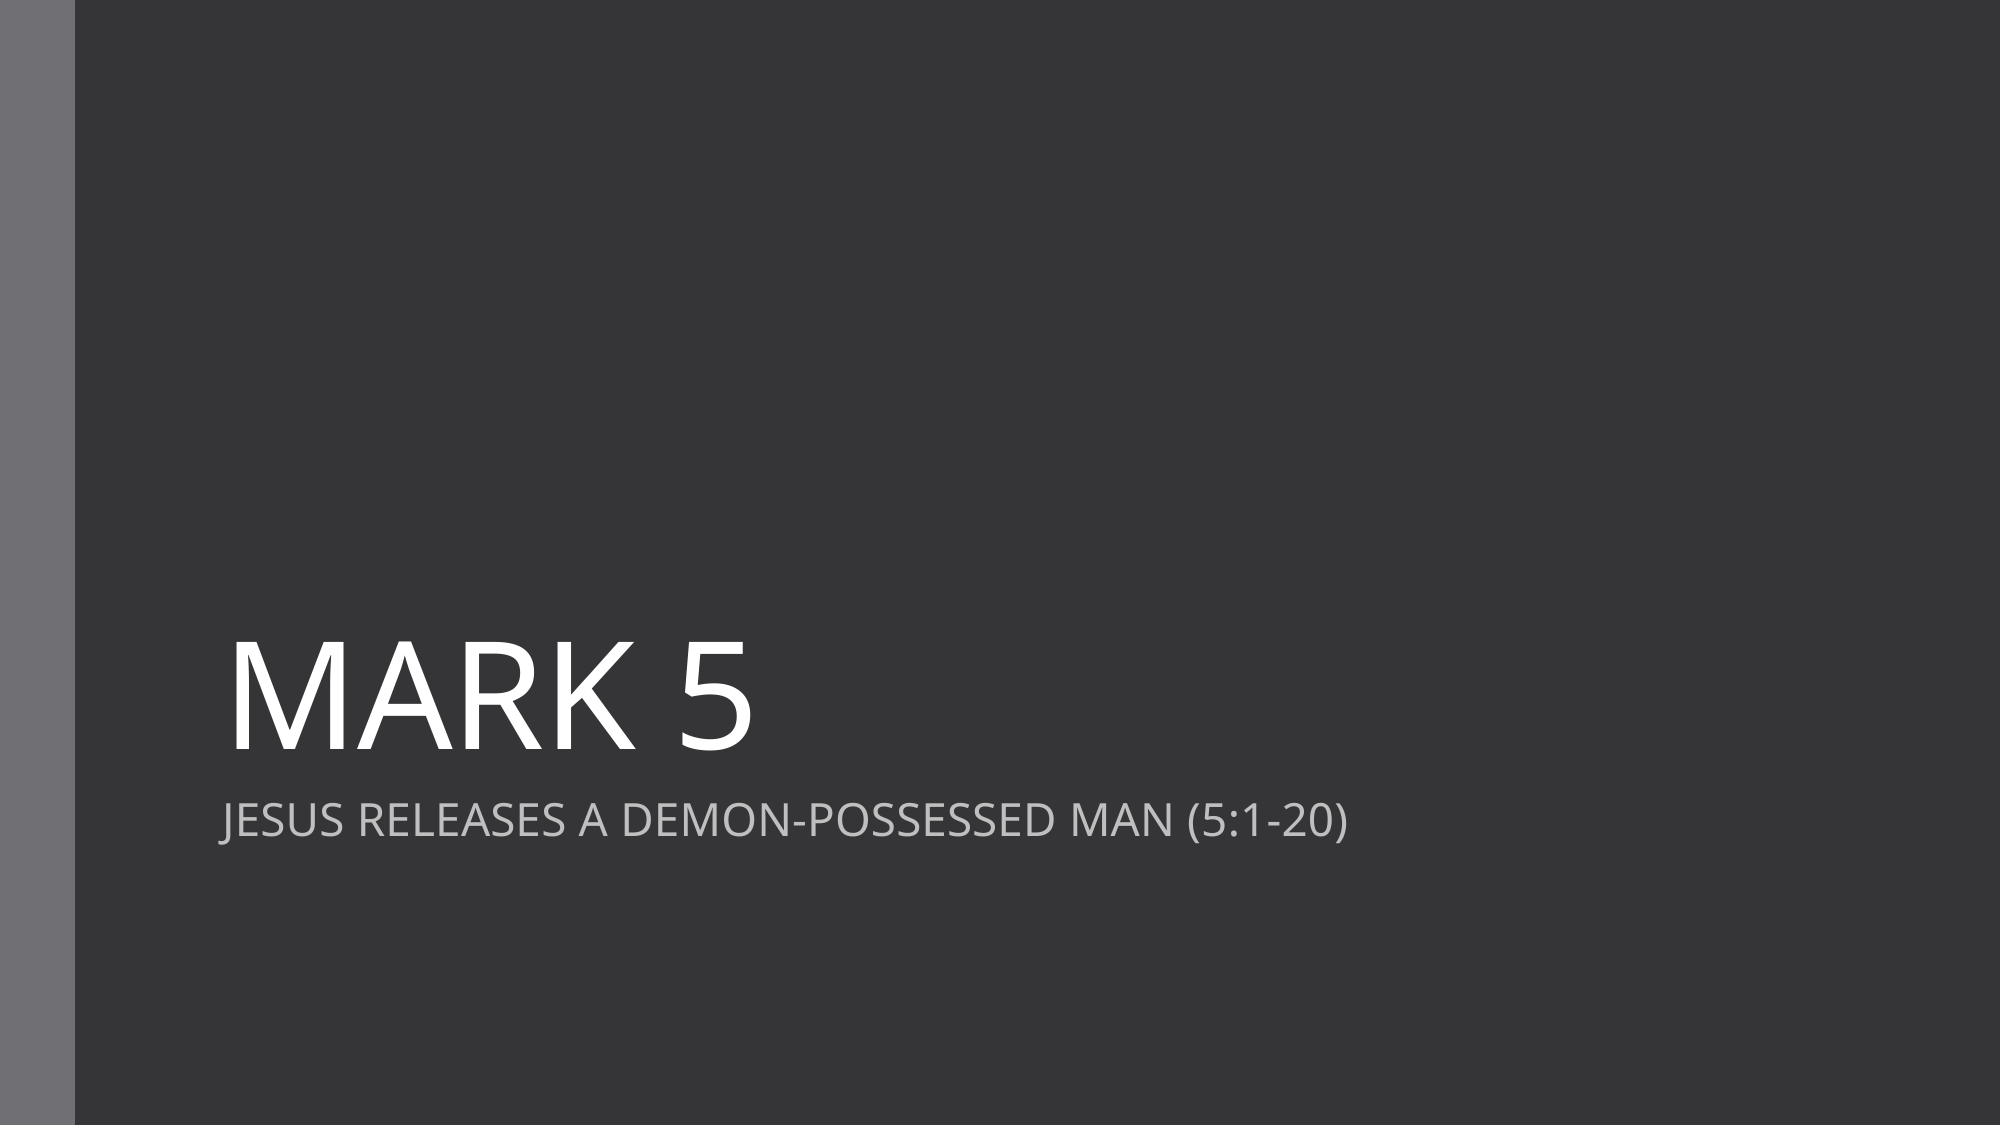

# MARK 5
JESUS RELEASES A DEMON-POSSESSED MAN (5:1-20)